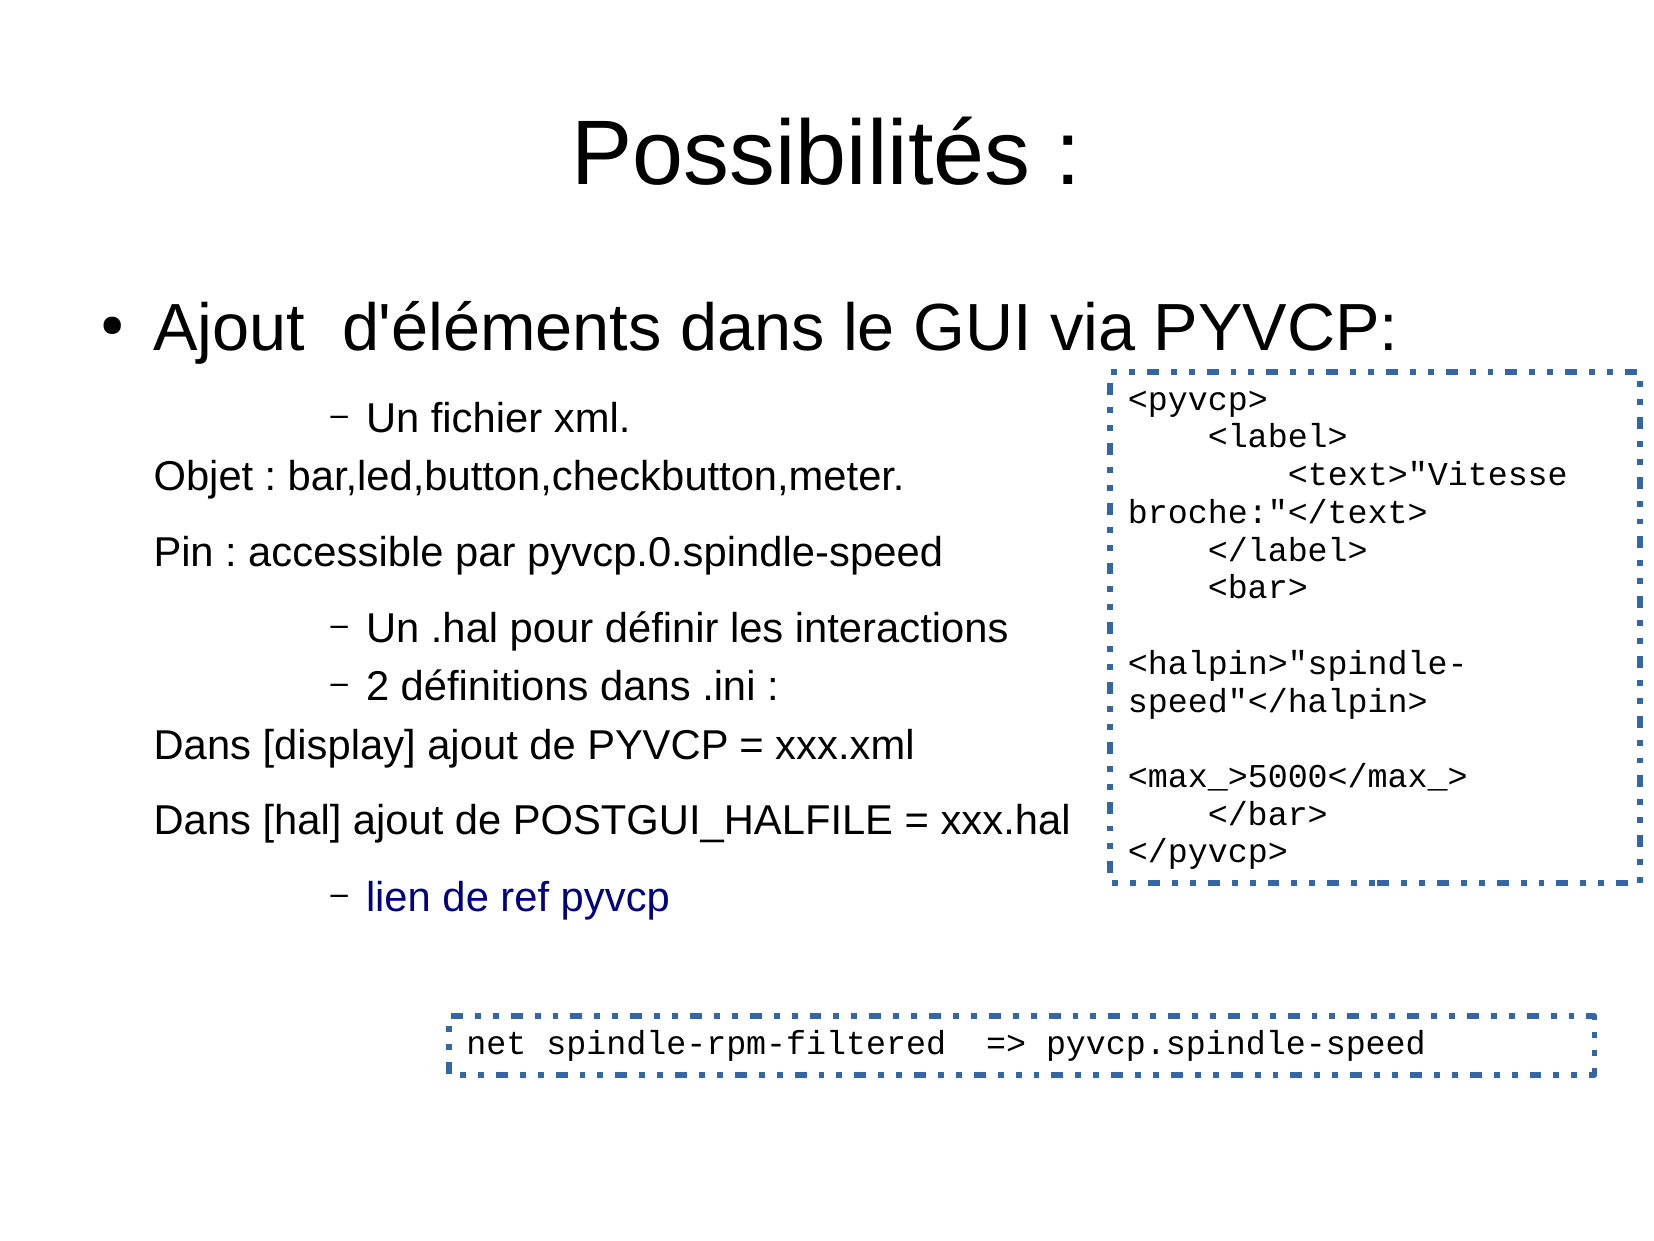

# Possibilités :
Ajout d'éléments dans le GUI via PYVCP:
Un fichier xml.
Objet : bar,led,button,checkbutton,meter.
Pin : accessible par pyvcp.0.spindle-speed
Un .hal pour définir les interactions
2 définitions dans .ini :
Dans [display] ajout de PYVCP = xxx.xml
Dans [hal] ajout de POSTGUI_HALFILE = xxx.hal
lien de ref pyvcp
<pyvcp>
 <label>
 <text>"Vitesse broche:"</text>
 </label>
 <bar>
 <halpin>"spindle-speed"</halpin>
 <max_>5000</max_>
 </bar>
</pyvcp>
net spindle-rpm-filtered => pyvcp.spindle-speed